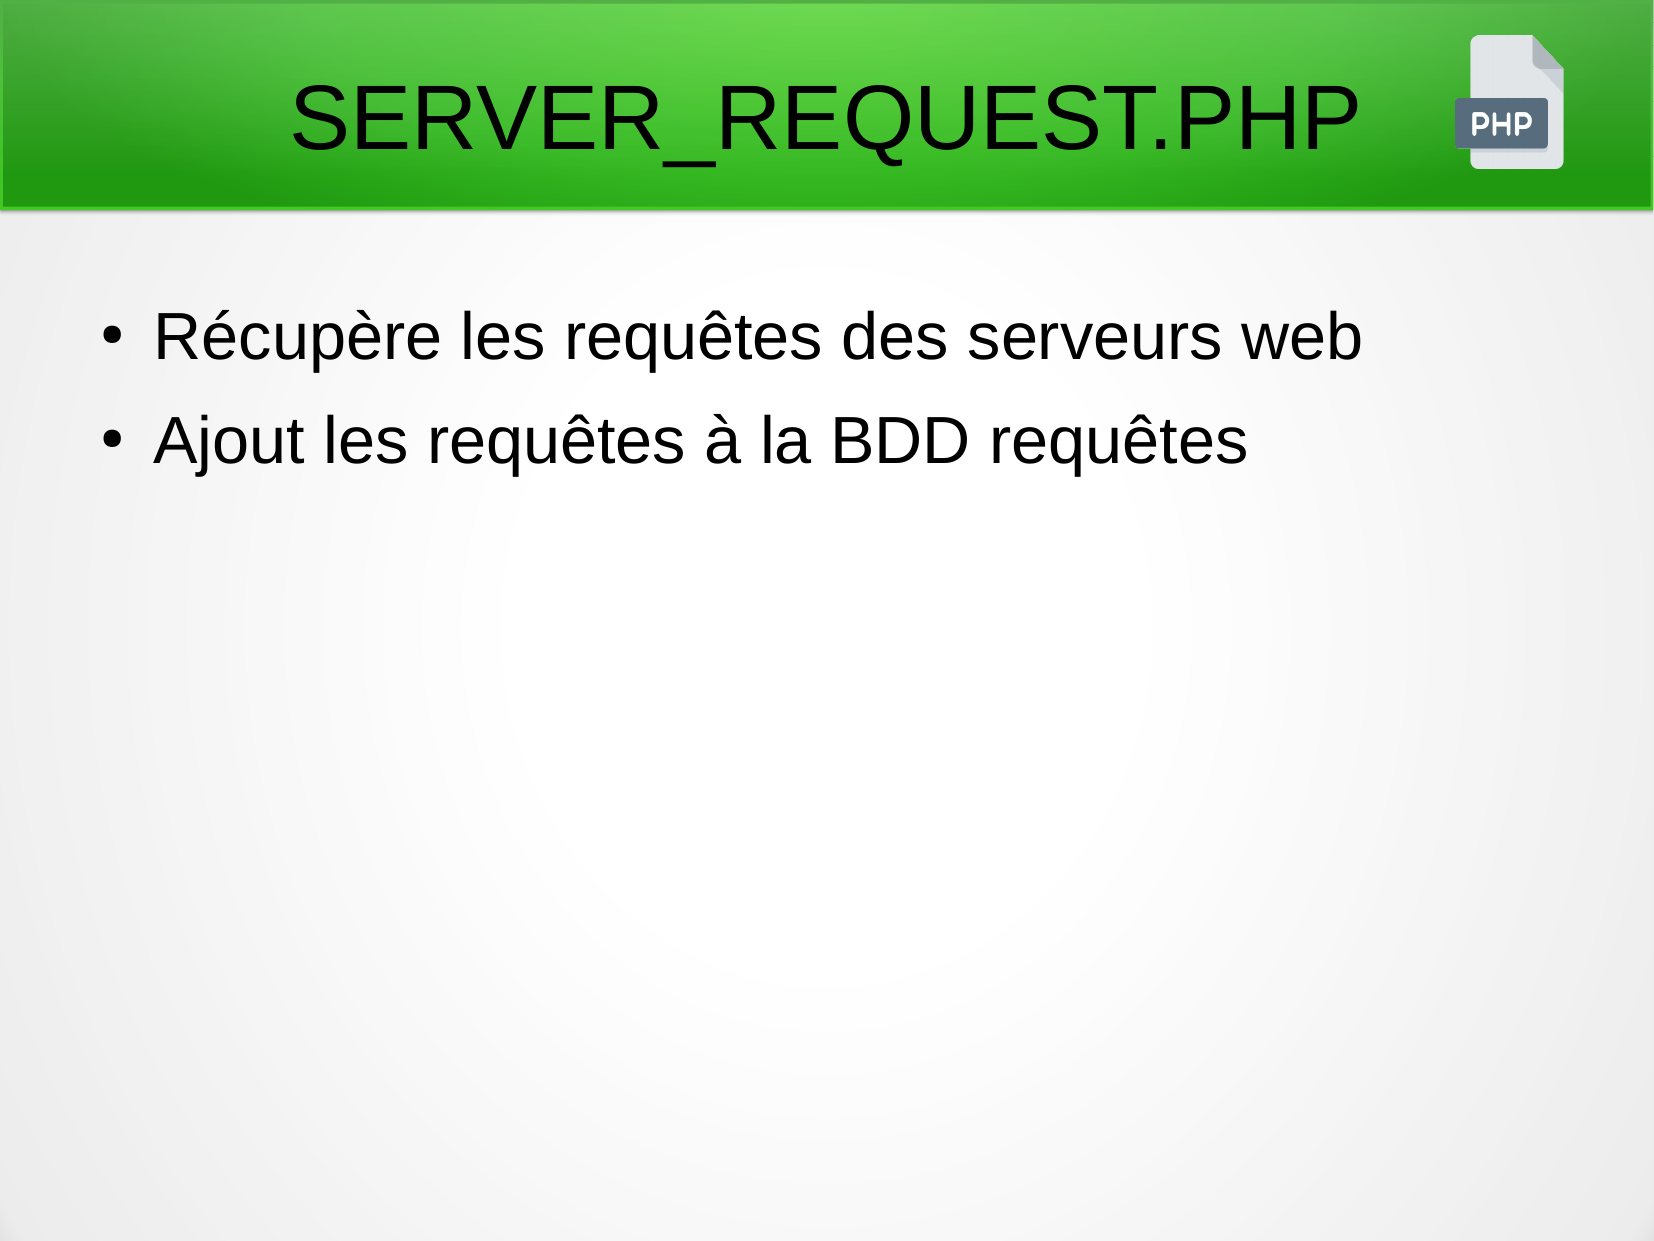

# SERVER_REQUEST.PHP
Récupère les requêtes des serveurs web
Ajout les requêtes à la BDD requêtes